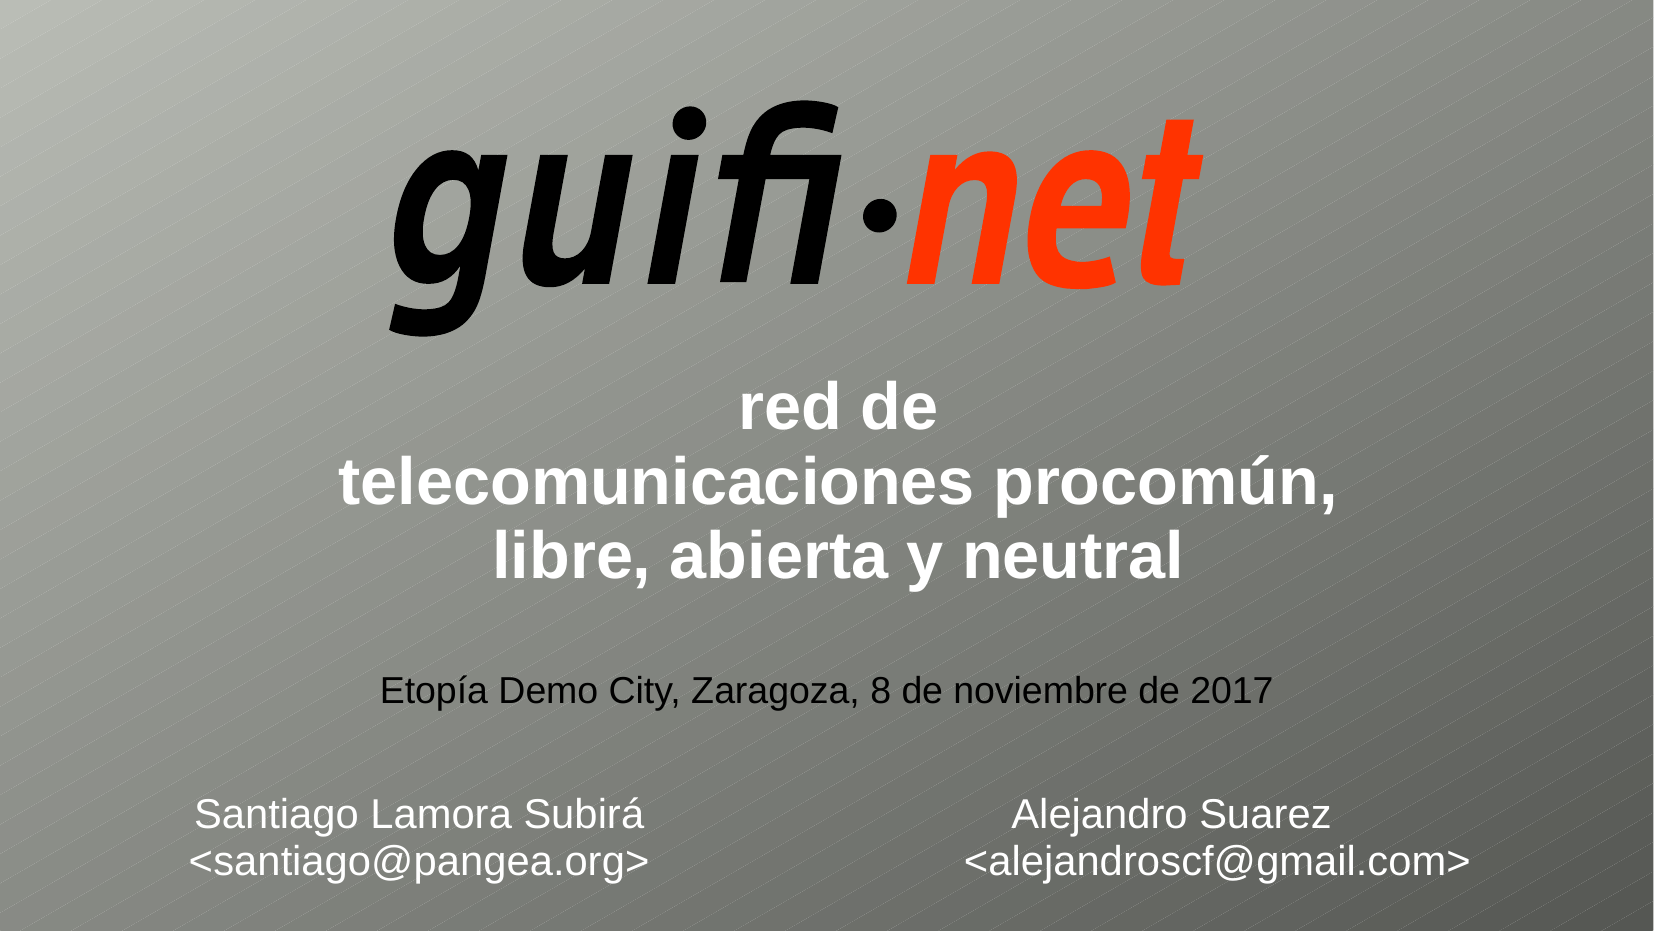

# red de telecomunicaciones procomún, libre, abierta y neutral
Etopía Demo City, Zaragoza, 8 de noviembre de 2017
Santiago Lamora Subirá
<santiago@pangea.org>
Alejandro Suarez
<alejandroscf@gmail.com>